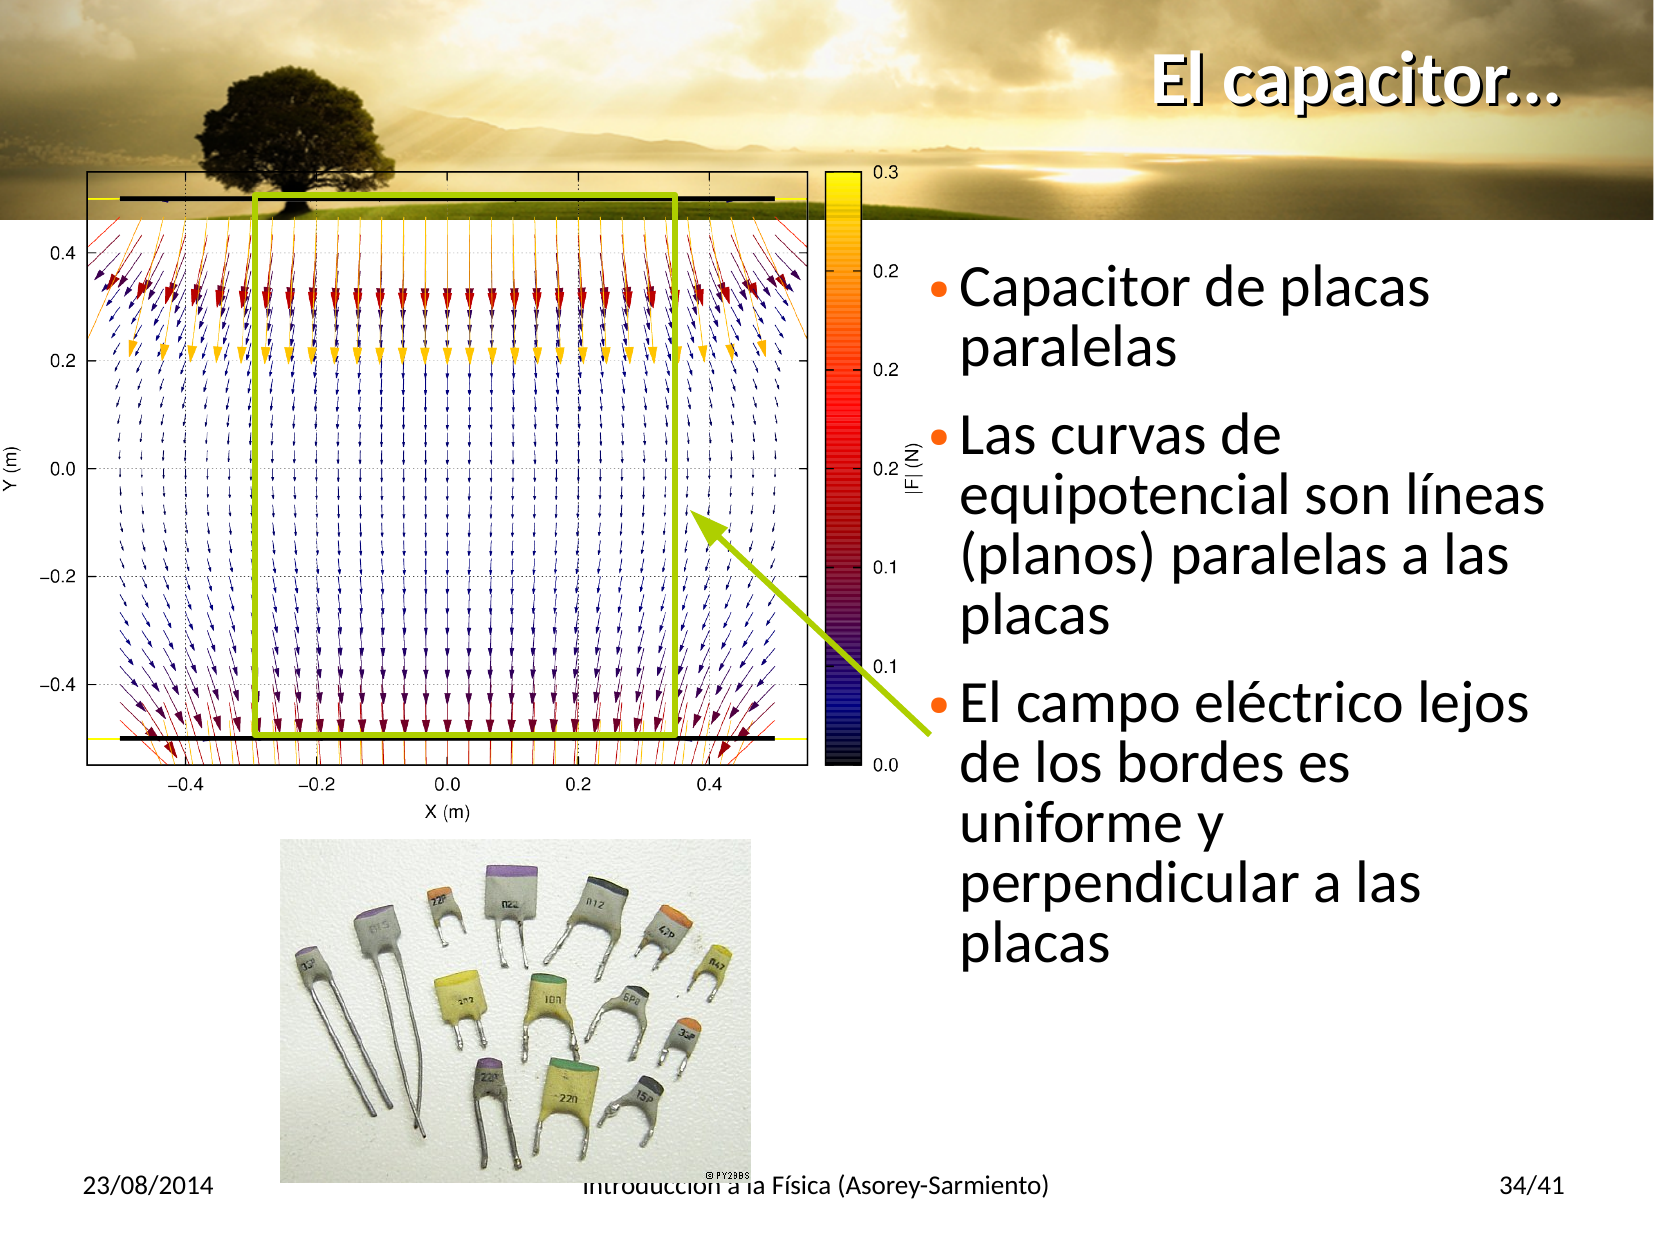

El capacitor...
# Capacitor de placas paralelas
Las curvas de equipotencial son líneas (planos) paralelas a las placas
El campo eléctrico lejos de los bordes es uniforme y perpendicular a las placas
23/08/2014
Introducción a la Física (Asorey-Sarmiento)
34